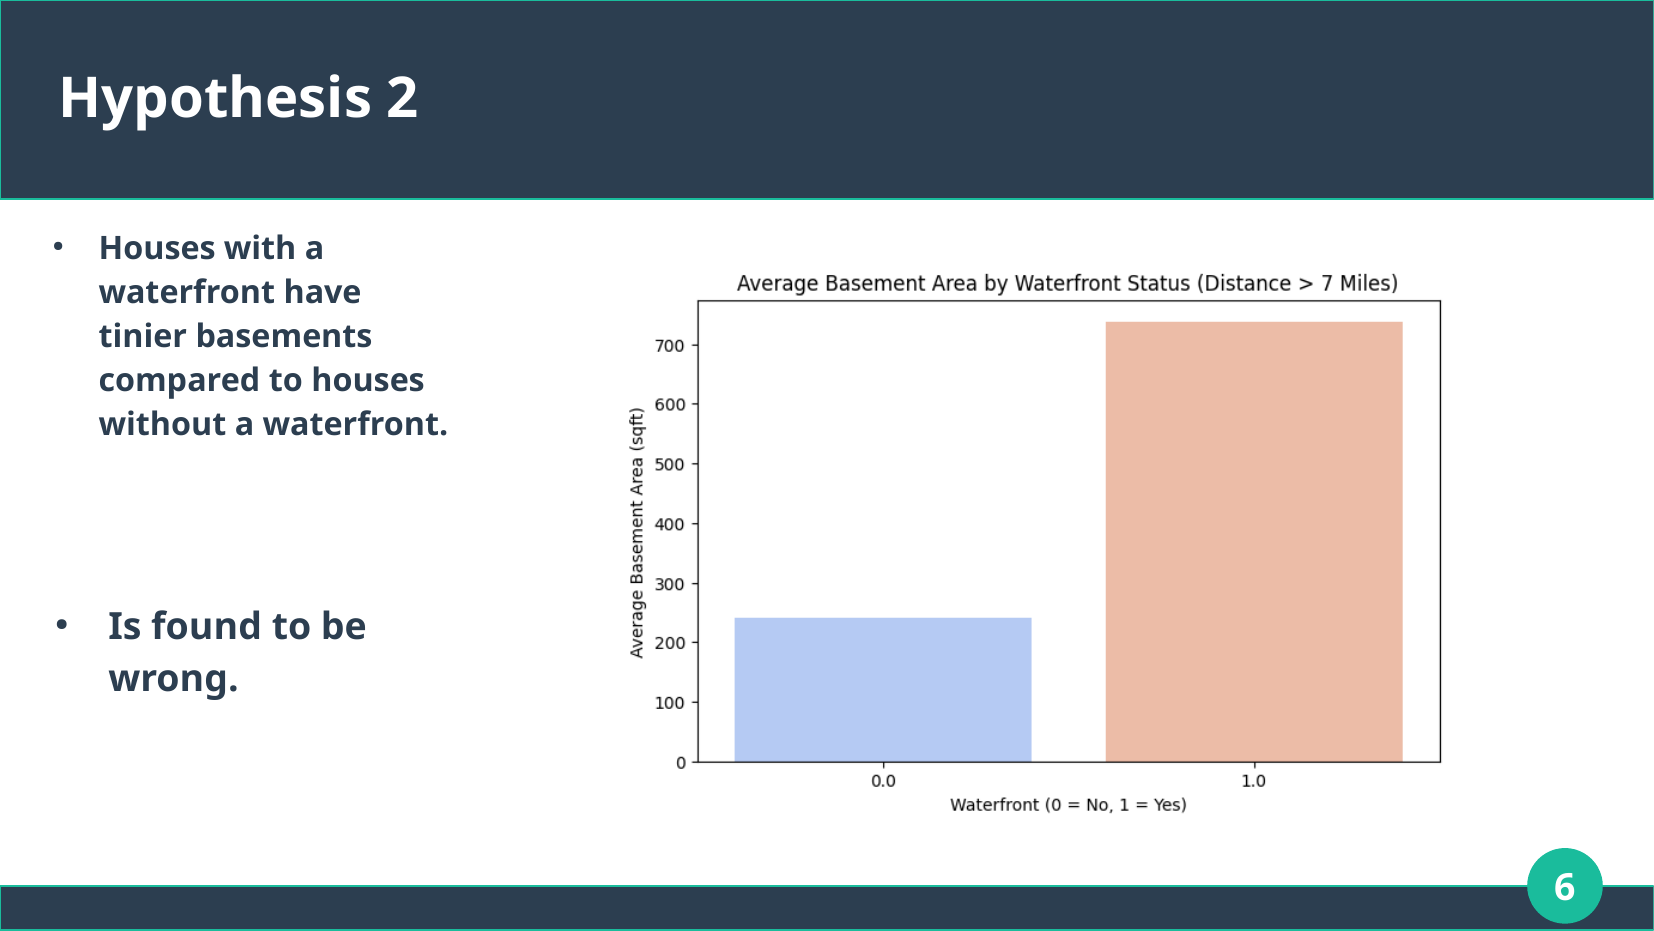

# Hypothesis 2
Houses with a waterfront have tinier basements compared to houses without a waterfront.
Is found to be wrong.
6